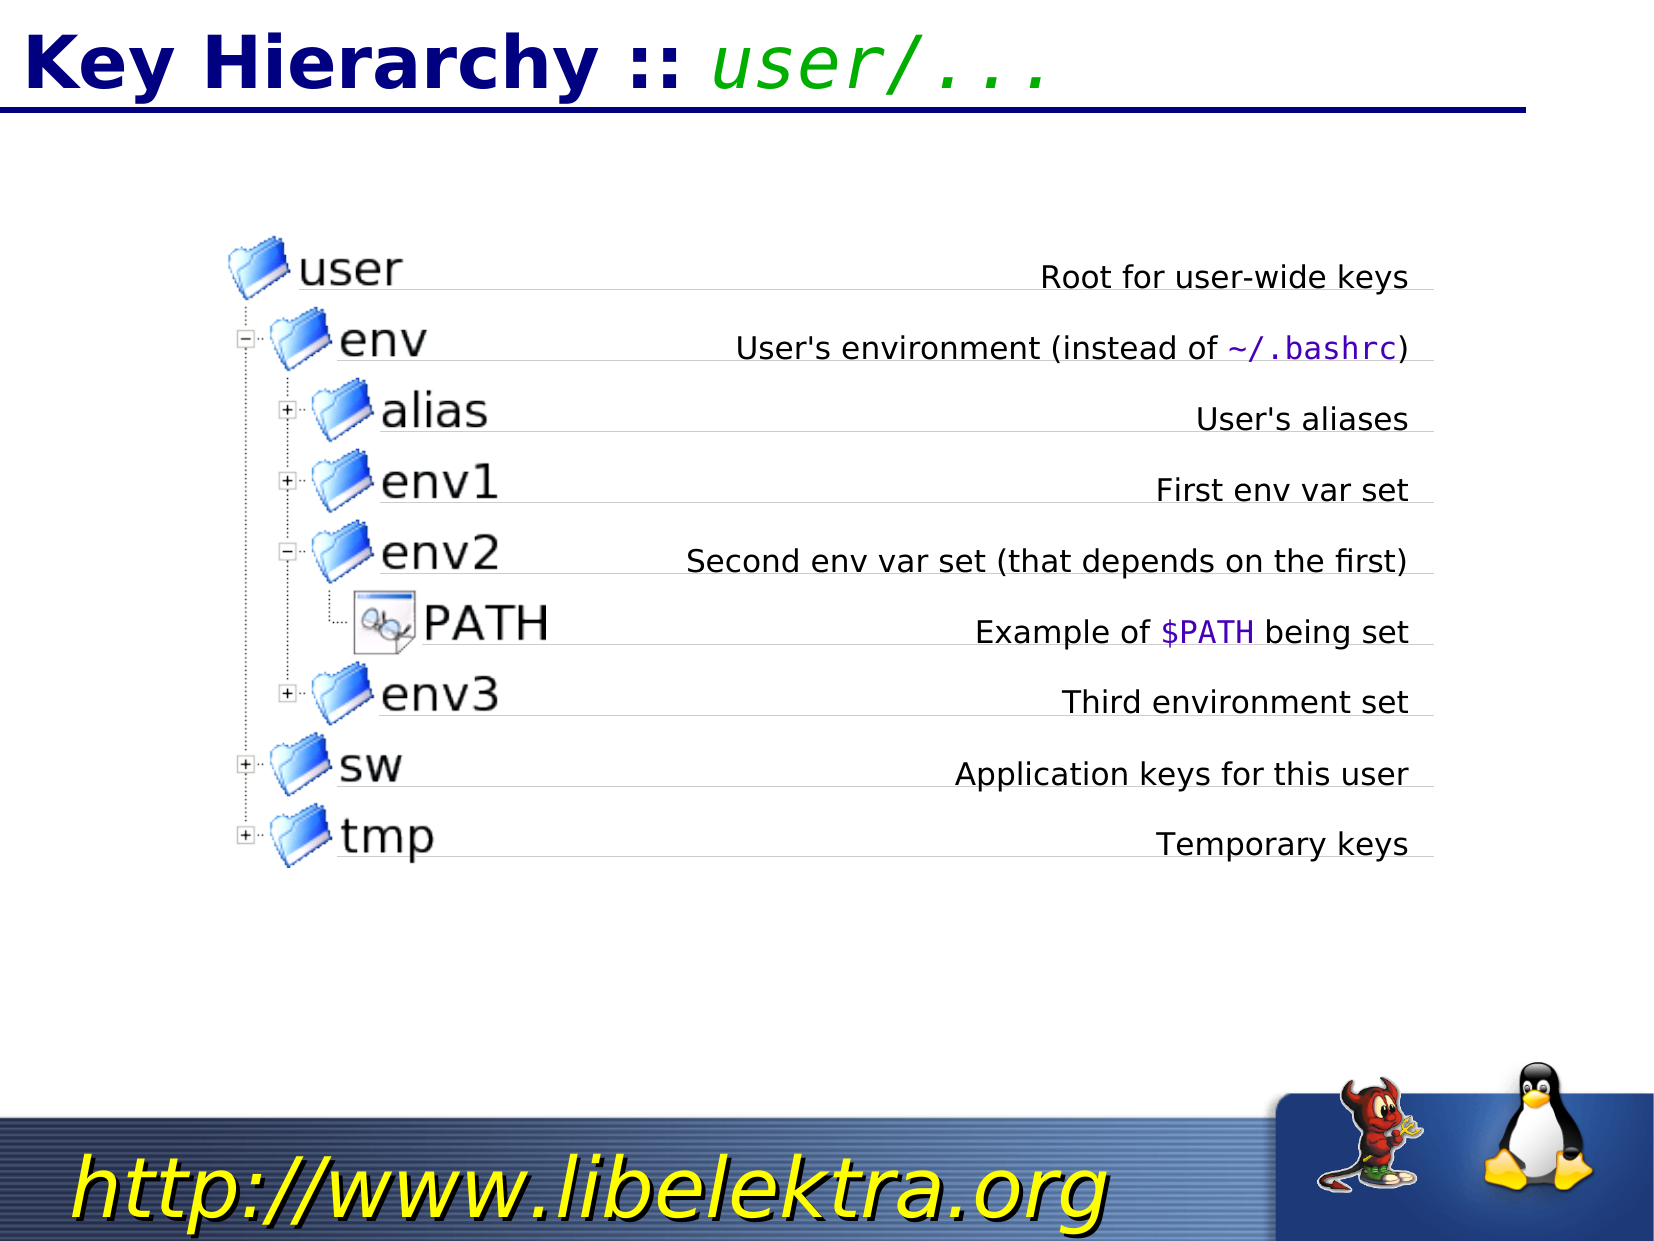

Key Hierarchy :: user/...
Root for user-wide keys
User's environment (instead of ~/.bashrc)
User's aliases
First env var set
Second env var set (that depends on the first)
Example of $PATH being set
Third environment set
Application keys for this user
Temporary keys